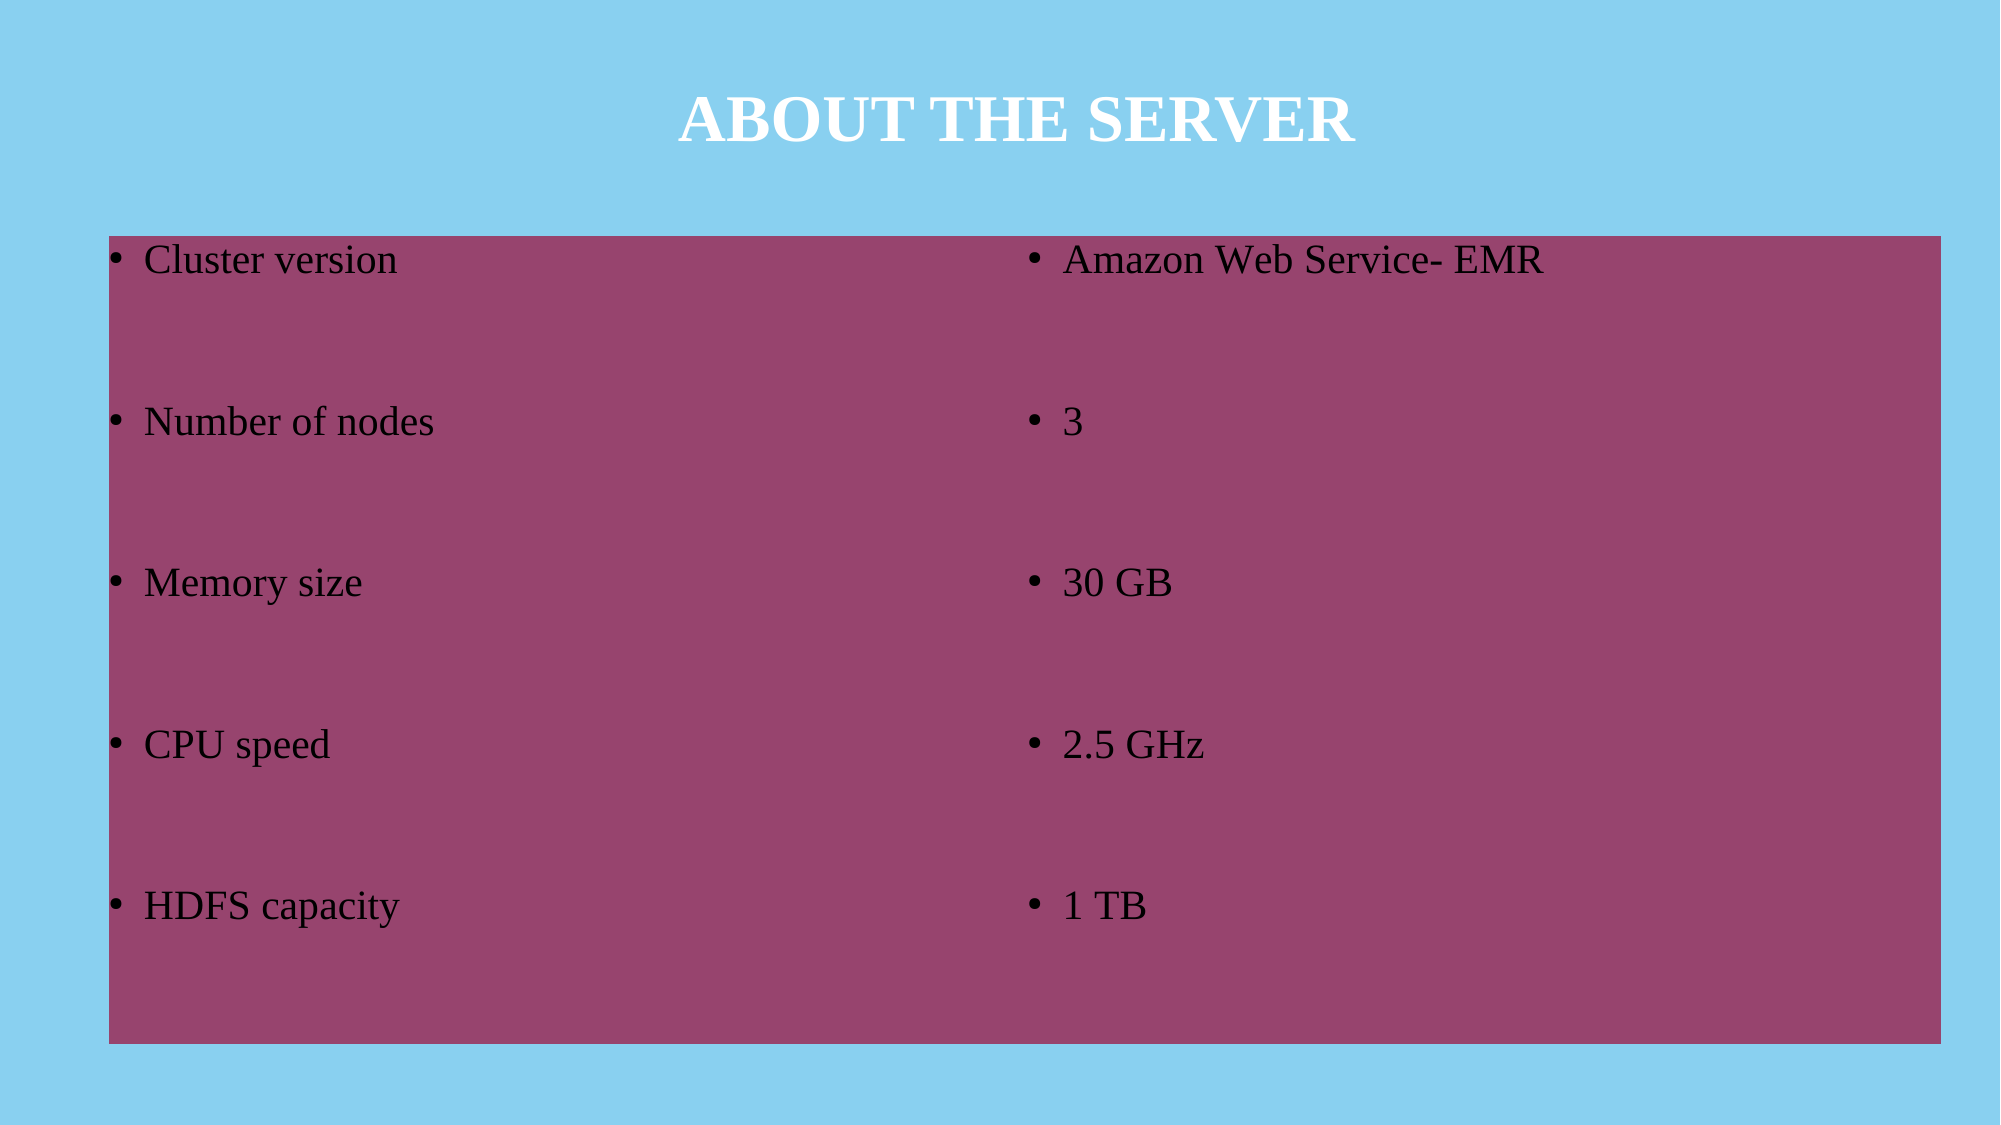

ABOUT THE SERVER
| Cluster version | Amazon Web Service- EMR |
| --- | --- |
| Number of nodes | 3 |
| Memory size | 30 GB |
| CPU speed | 2.5 GHz |
| HDFS capacity | 1 TB |